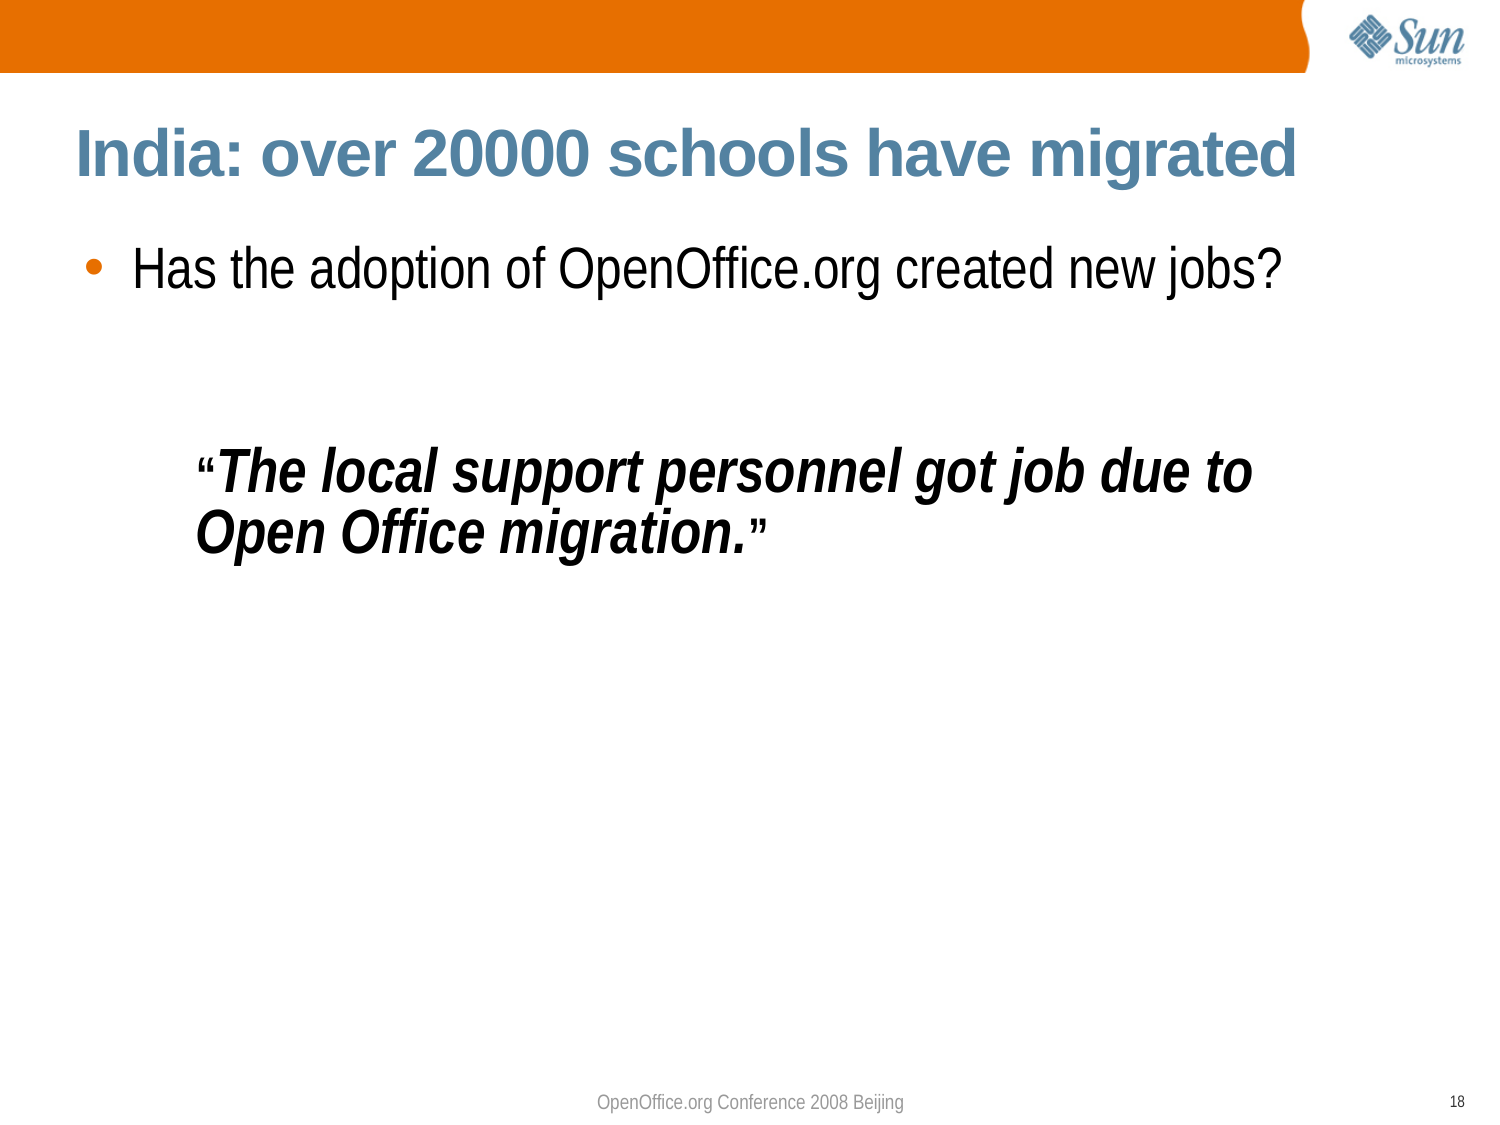

# India: over 20000 schools have migrated
Has the adoption of OpenOffice.org created new jobs?
“The local support personnel got job due to Open Office migration.”